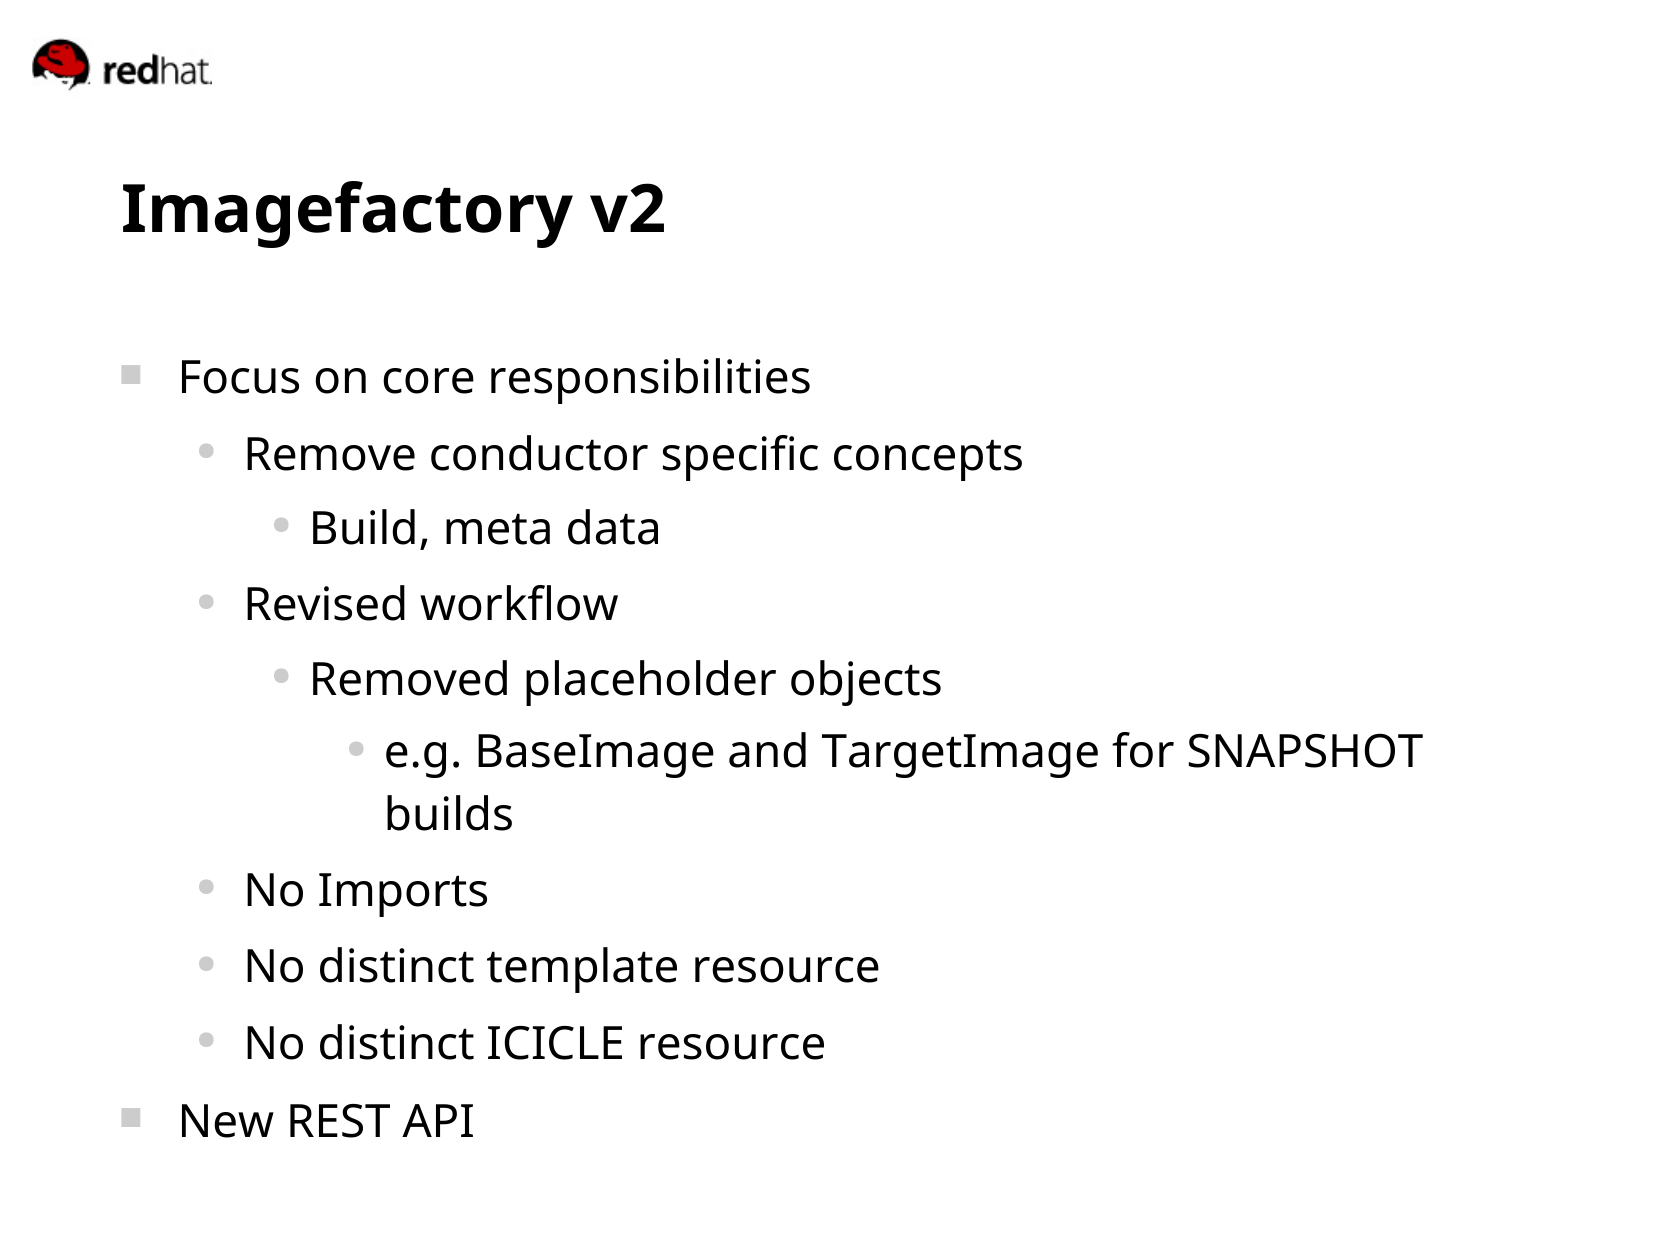

# Imagefactory v2
Focus on core responsibilities
Remove conductor specific concepts
Build, meta data
Revised workflow
Removed placeholder objects
e.g. BaseImage and TargetImage for SNAPSHOT builds
No Imports
No distinct template resource
No distinct ICICLE resource
New REST API